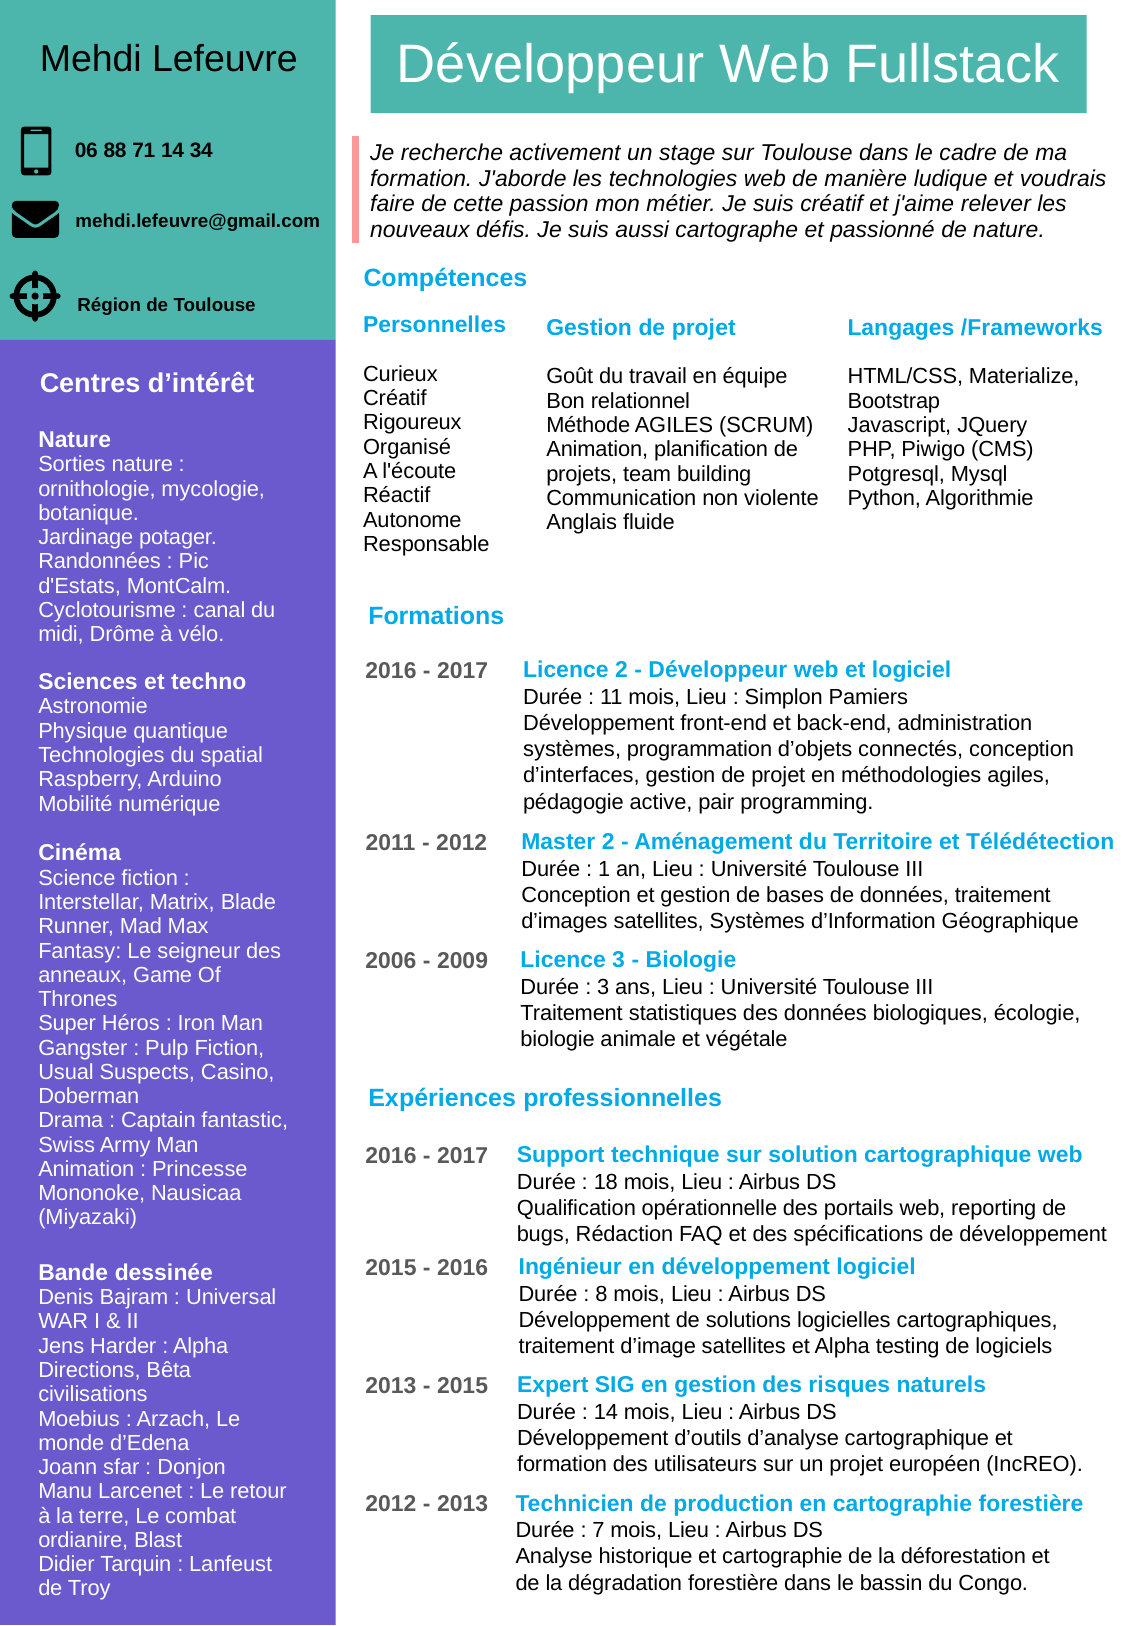

Développeur Web Fullstack
Mehdi Lefeuvre
06 88 71 14 34
Je recherche activement un stage sur Toulouse dans le cadre de ma
formation. J'aborde les technologies web de manière ludique et voudrais
faire de cette passion mon métier. Je suis créatif et j'aime relever les
nouveaux défis. Je suis aussi cartographe et passionné de nature.
mehdi.lefeuvre@gmail.com
Compétences
Région de Toulouse
Personnelles
Curieux
Créatif
Rigoureux
Organisé
A l'écoute
Réactif
Autonome
Responsable
Gestion de projet
Goût du travail en équipe
Bon relationnel
Méthode AGILES (SCRUM)
Animation, planification de projets, team building
Communication non violente
Anglais fluide
Langages /Frameworks
HTML/CSS, Materialize, Bootstrap
Javascript, JQuery
PHP, Piwigo (CMS)
Potgresql, Mysql
Python, Algorithmie
Centres d’intérêt
Nature
Sorties nature : ornithologie, mycologie, botanique.
Jardinage potager.
Randonnées : Pic d'Estats, MontCalm.
Cyclotourisme : canal du midi, Drôme à vélo.
Formations
Licence 2 - Développeur web et logiciel
Durée : 11 mois, Lieu : Simplon Pamiers
Développement front-end et back-end, administration
systèmes, programmation d’objets connectés, conception
d’interfaces, gestion de projet en méthodologies agiles,
pédagogie active, pair programming.
2016 - 2017
Sciences et techno
Astronomie
Physique quantique
Technologies du spatial
Raspberry, Arduino
Mobilité numérique
Master 2 - Aménagement du Territoire et Télédétection
Durée : 1 an, Lieu : Université Toulouse III
Conception et gestion de bases de données, traitement
d’images satellites, Systèmes d’Information Géographique
2011 - 2012
Cinéma
Science fiction : Interstellar, Matrix, Blade Runner, Mad Max
Fantasy: Le seigneur des anneaux, Game Of Thrones
Super Héros : Iron Man
Gangster : Pulp Fiction, Usual Suspects, Casino, Doberman
Drama : Captain fantastic, Swiss Army Man
Animation : Princesse Mononoke, Nausicaa (Miyazaki)
Licence 3 - Biologie
Durée : 3 ans, Lieu : Université Toulouse III
Traitement statistiques des données biologiques, écologie,
biologie animale et végétale
2006 - 2009
Expériences professionnelles
Support technique sur solution cartographique web
Durée : 18 mois, Lieu : Airbus DS
Qualification opérationnelle des portails web, reporting de
bugs, Rédaction FAQ et des spécifications de développement
2016 - 2017
Ingénieur en développement logiciel
Durée : 8 mois, Lieu : Airbus DS
Développement de solutions logicielles cartographiques,
traitement d’image satellites et Alpha testing de logiciels
2015 - 2016
Bande dessinée
Denis Bajram : Universal WAR I & II
Jens Harder : Alpha Directions, Bêta civilisations
Moebius : Arzach, Le monde d’Edena
Joann sfar : Donjon
Manu Larcenet : Le retour à la terre, Le combat ordianire, Blast
Didier Tarquin : Lanfeust de Troy
Expert SIG en gestion des risques naturels
Durée : 14 mois, Lieu : Airbus DS
Développement d’outils d’analyse cartographique et
formation des utilisateurs sur un projet européen (IncREO).
2013 - 2015
Technicien de production en cartographie forestière
Durée : 7 mois, Lieu : Airbus DS
Analyse historique et cartographie de la déforestation et
de la dégradation forestière dans le bassin du Congo.
2012 - 2013